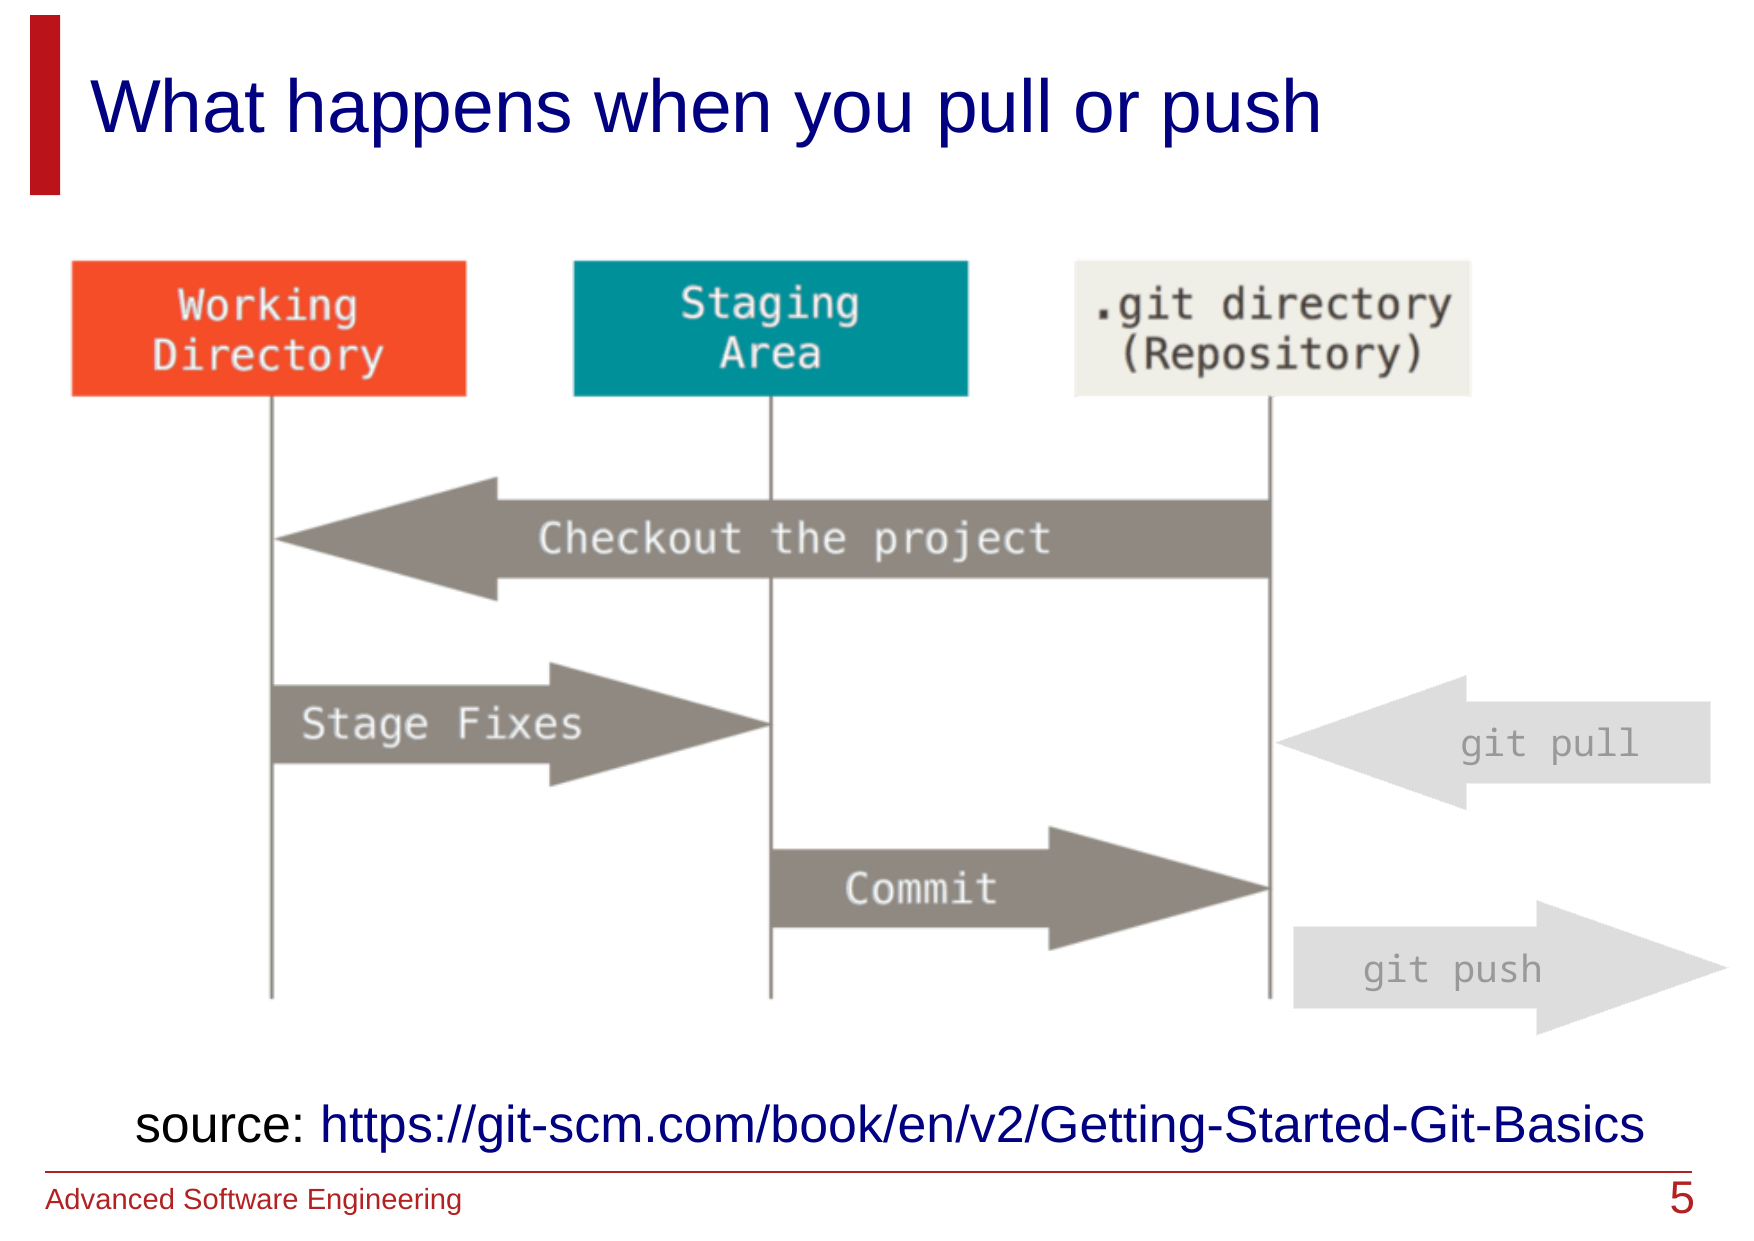

# What happens when you pull or push
git pull
git push
source: https://git-scm.com/book/en/v2/Getting-Started-Git-Basics
5
Advanced Software Engineering